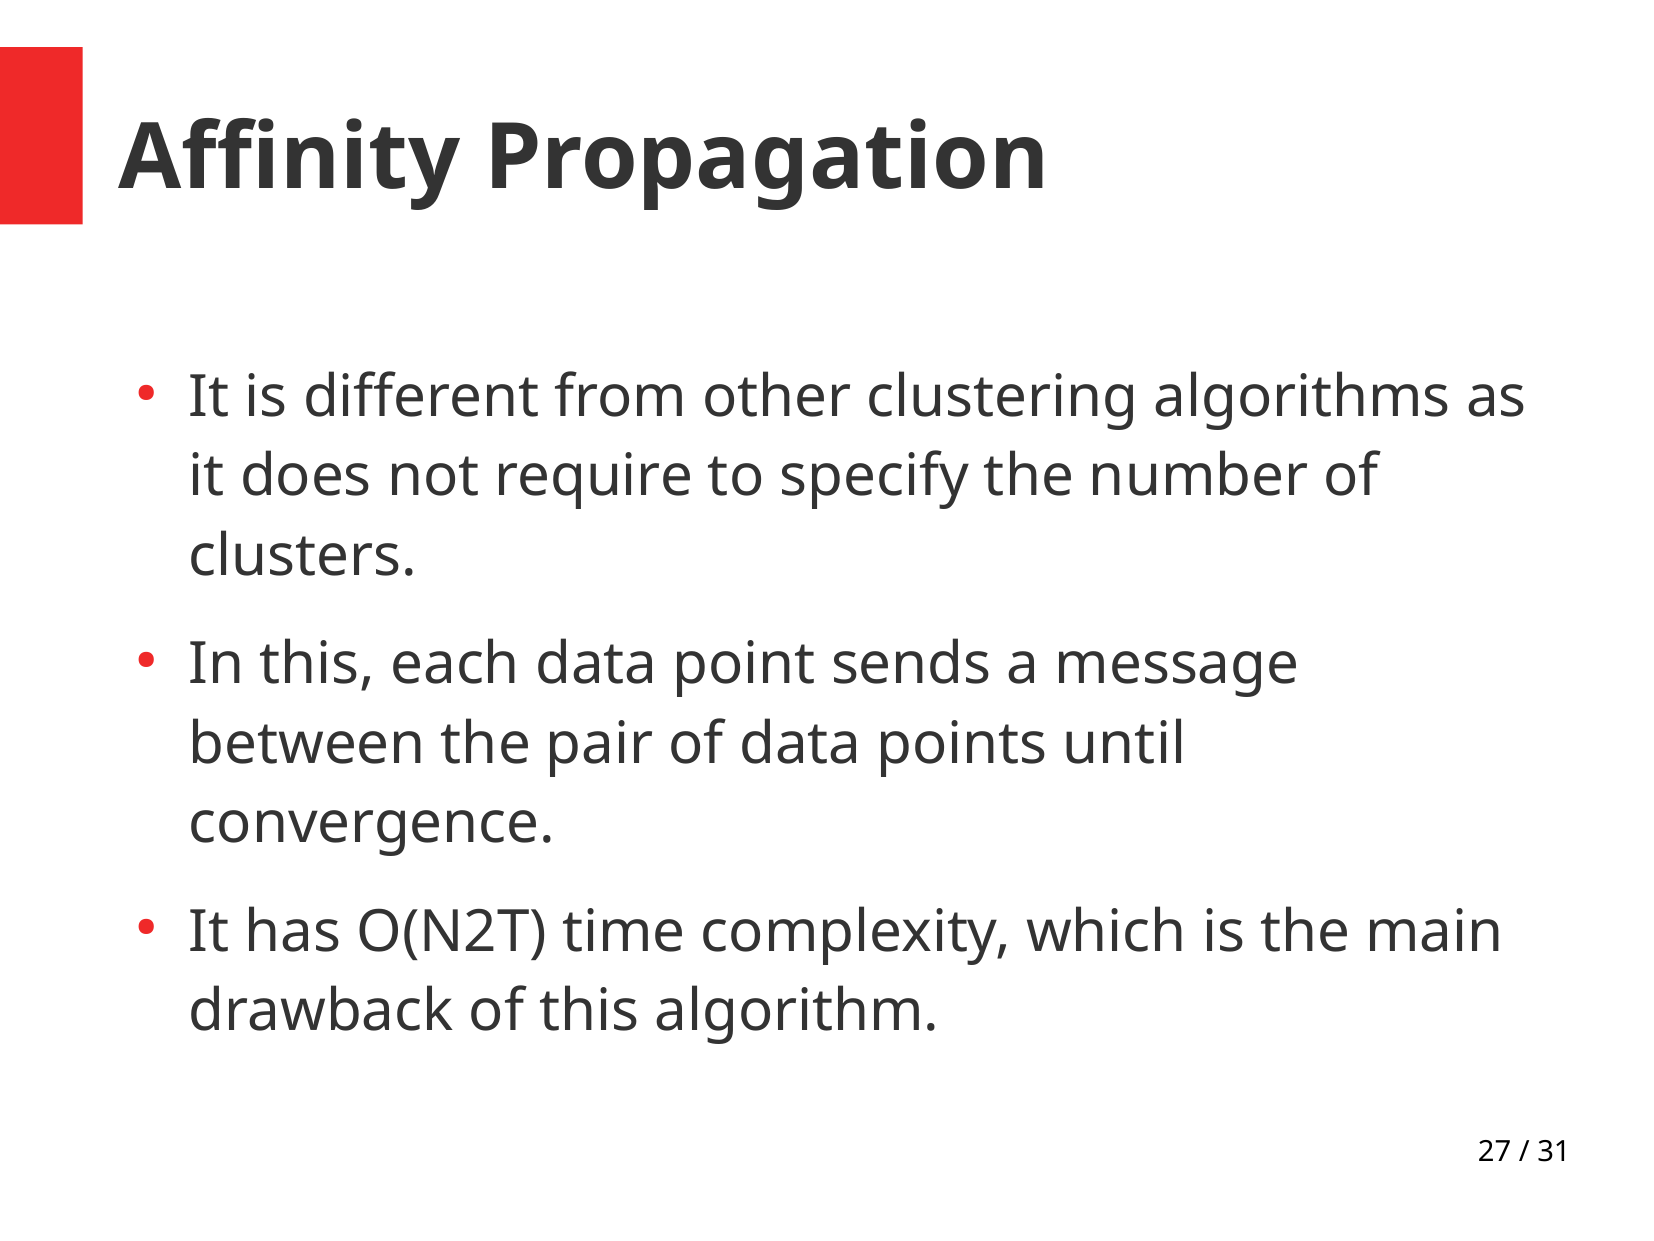

# Affinity Propagation
It is different from other clustering algorithms as it does not require to specify the number of clusters.
In this, each data point sends a message between the pair of data points until convergence.
It has O(N2T) time complexity, which is the main drawback of this algorithm.
27